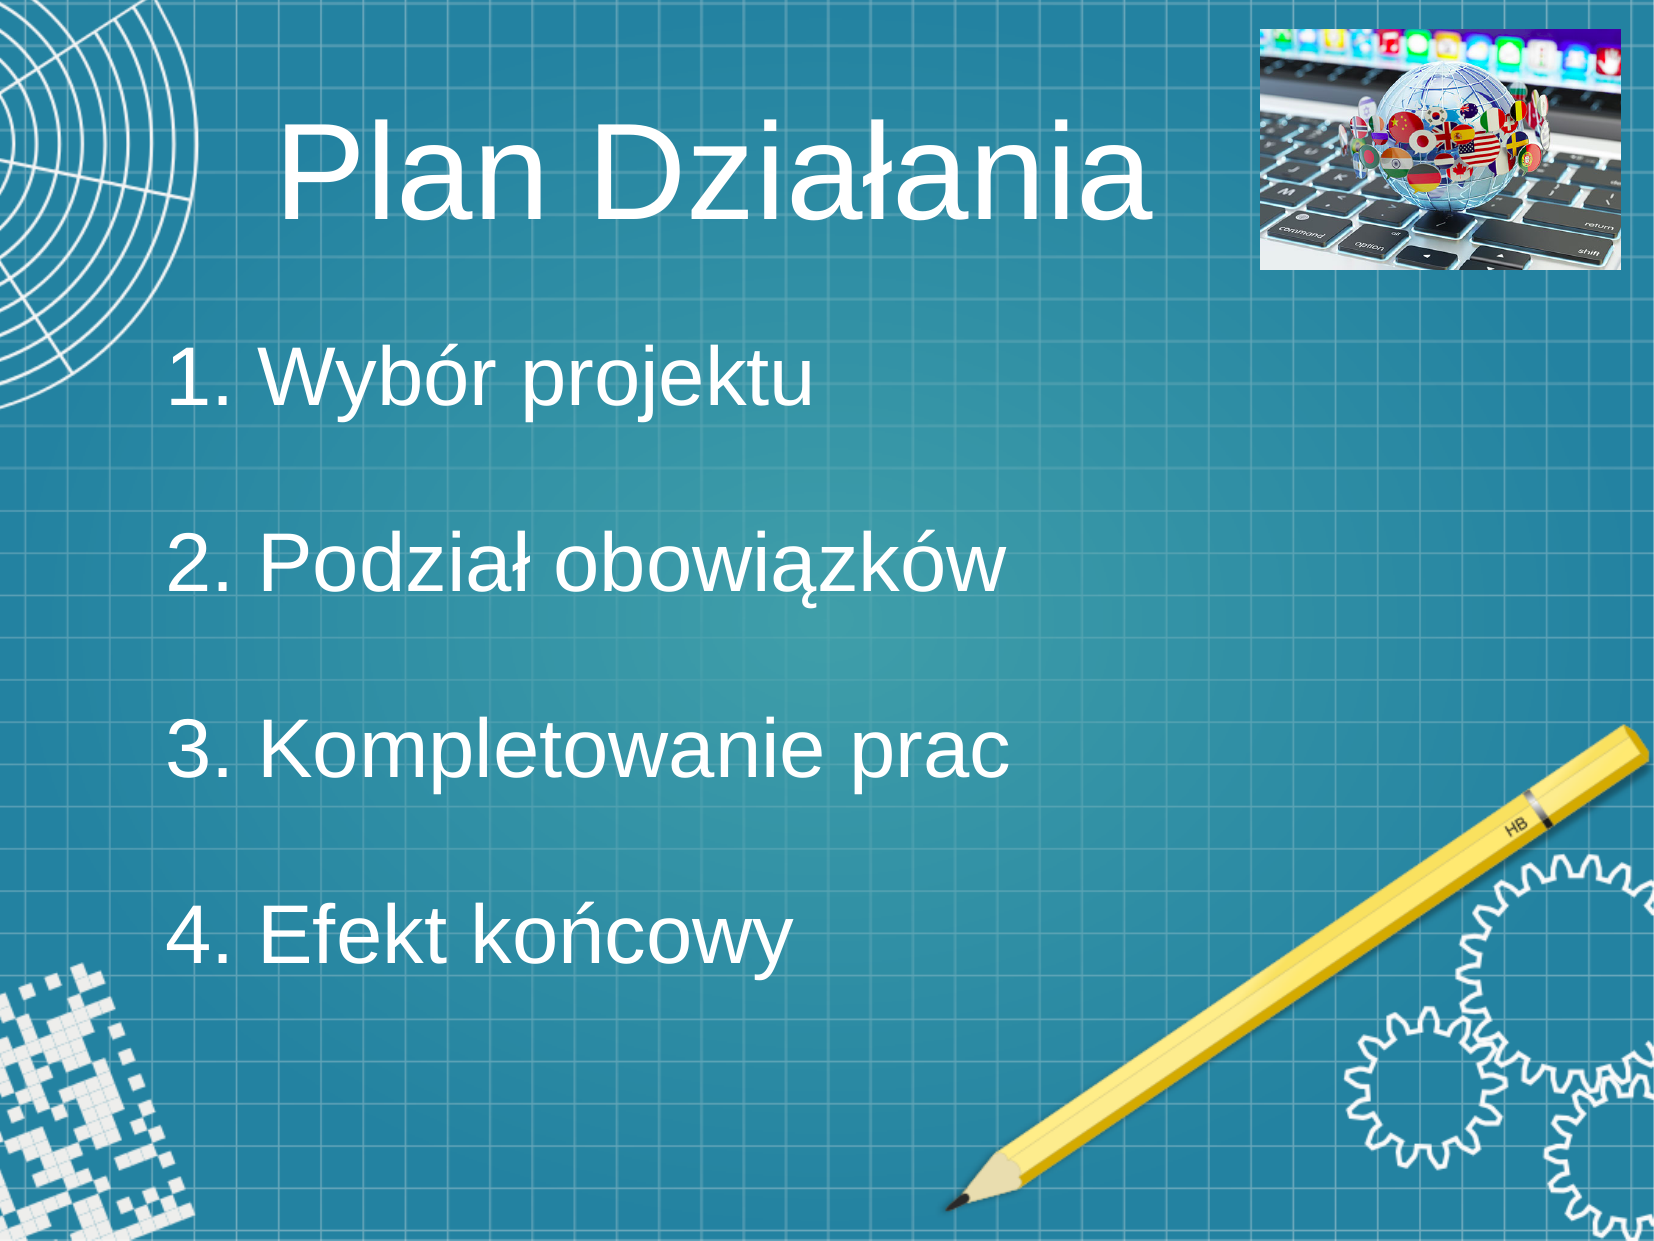

# Plan Działania
1. Wybór projektu
2. Podział obowiązków
3. Kompletowanie prac
4. Efekt końcowy